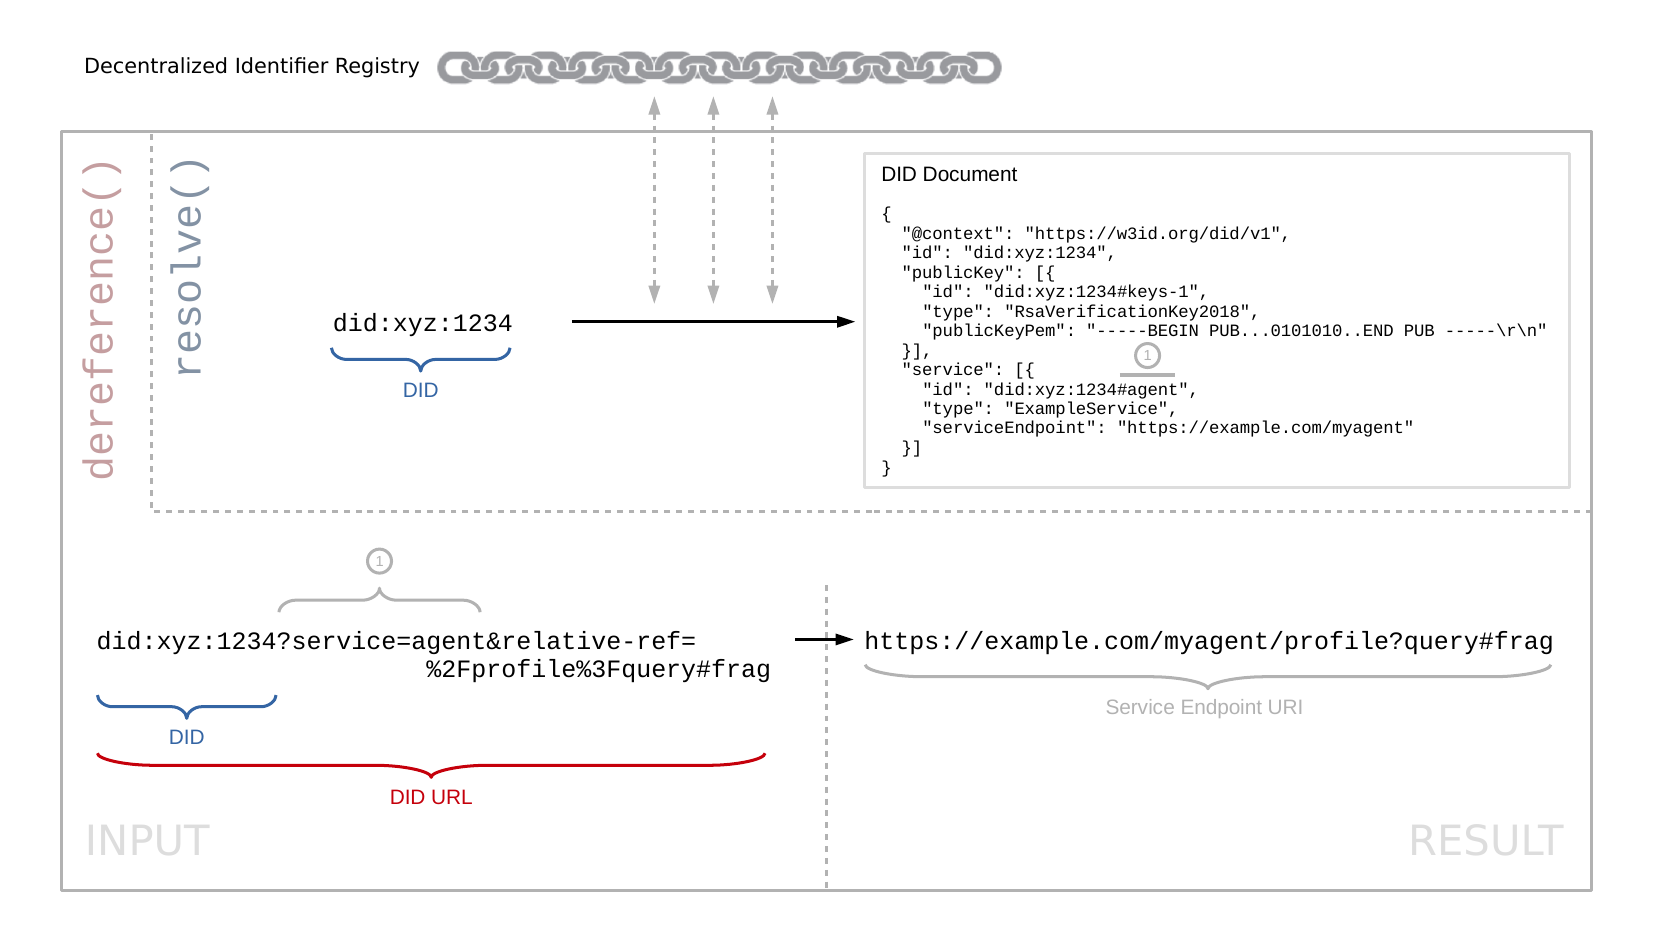

Decentralized Identifier Registry
DID Document
{
 "@context": "https://w3id.org/did/v1",
 "id": "did:xyz:1234",
 "publicKey": [{
 "id": "did:xyz:1234#keys-1",
 "type": "RsaVerificationKey2018",
 "publicKeyPem": "-----BEGIN PUB...0101010..END PUB -----\r\n"
 }],
 "service": [{
 "id": "did:xyz:1234#agent",
 "type": "ExampleService",
 "serviceEndpoint": "https://example.com/myagent"
 }]
}
resolve()
dereference()
did:xyz:1234
1
DID
1
https://example.com/myagent/profile?query#frag
did:xyz:1234?service=agent&relative-ref=
 %2Fprofile%3Fquery#frag
Service Endpoint URI
DID
DID URL
INPUT
RESULT